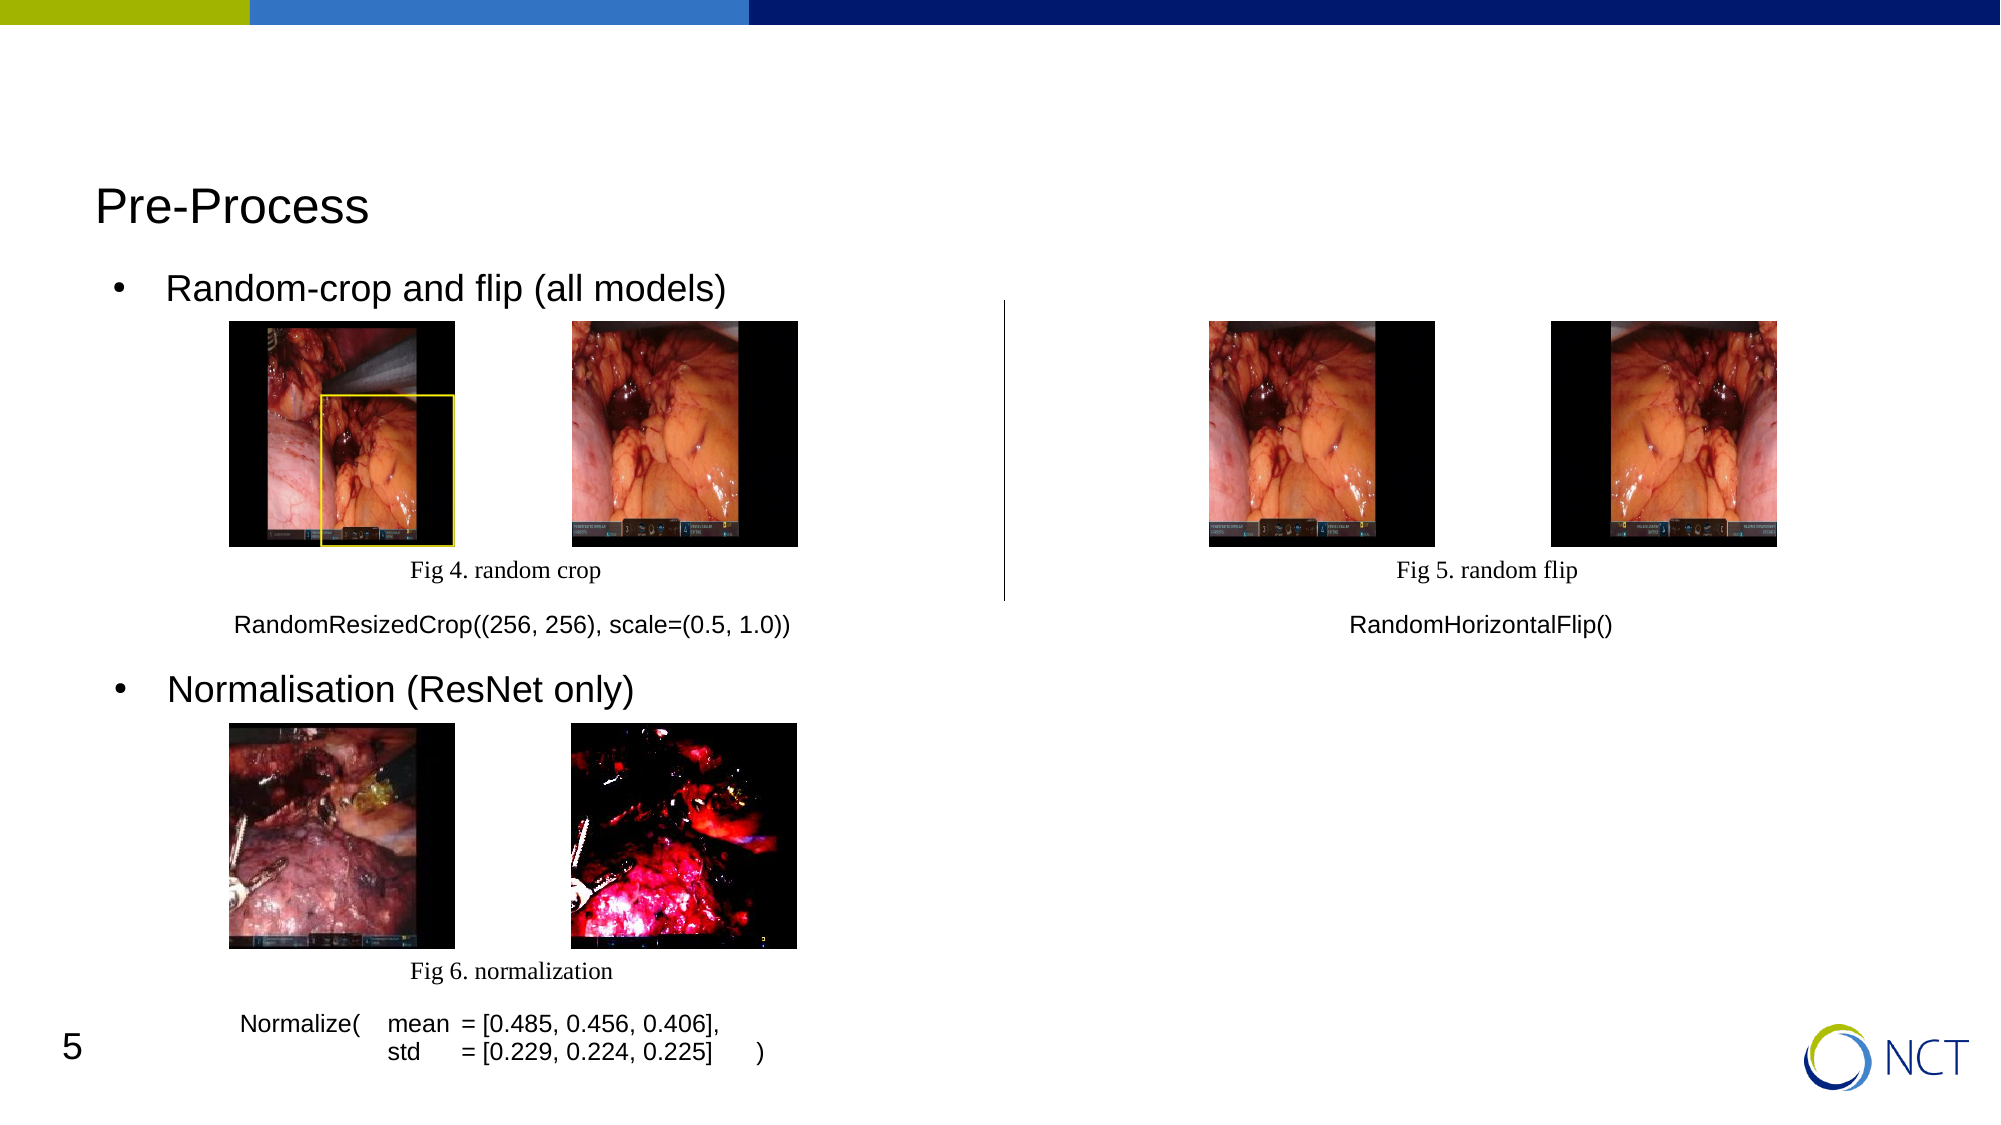

# Pre-Process
Random-crop and flip (all models)
Fig 4. random crop
Fig 5. random flip
RandomResizedCrop((256, 256), scale=(0.5, 1.0))
RandomHorizontalFlip()
Normalisation (ResNet only)
Fig 6. normalization
Normalize(	mean	= [0.485, 0.456, 0.406],
		std	= [0.229, 0.224, 0.225]	)